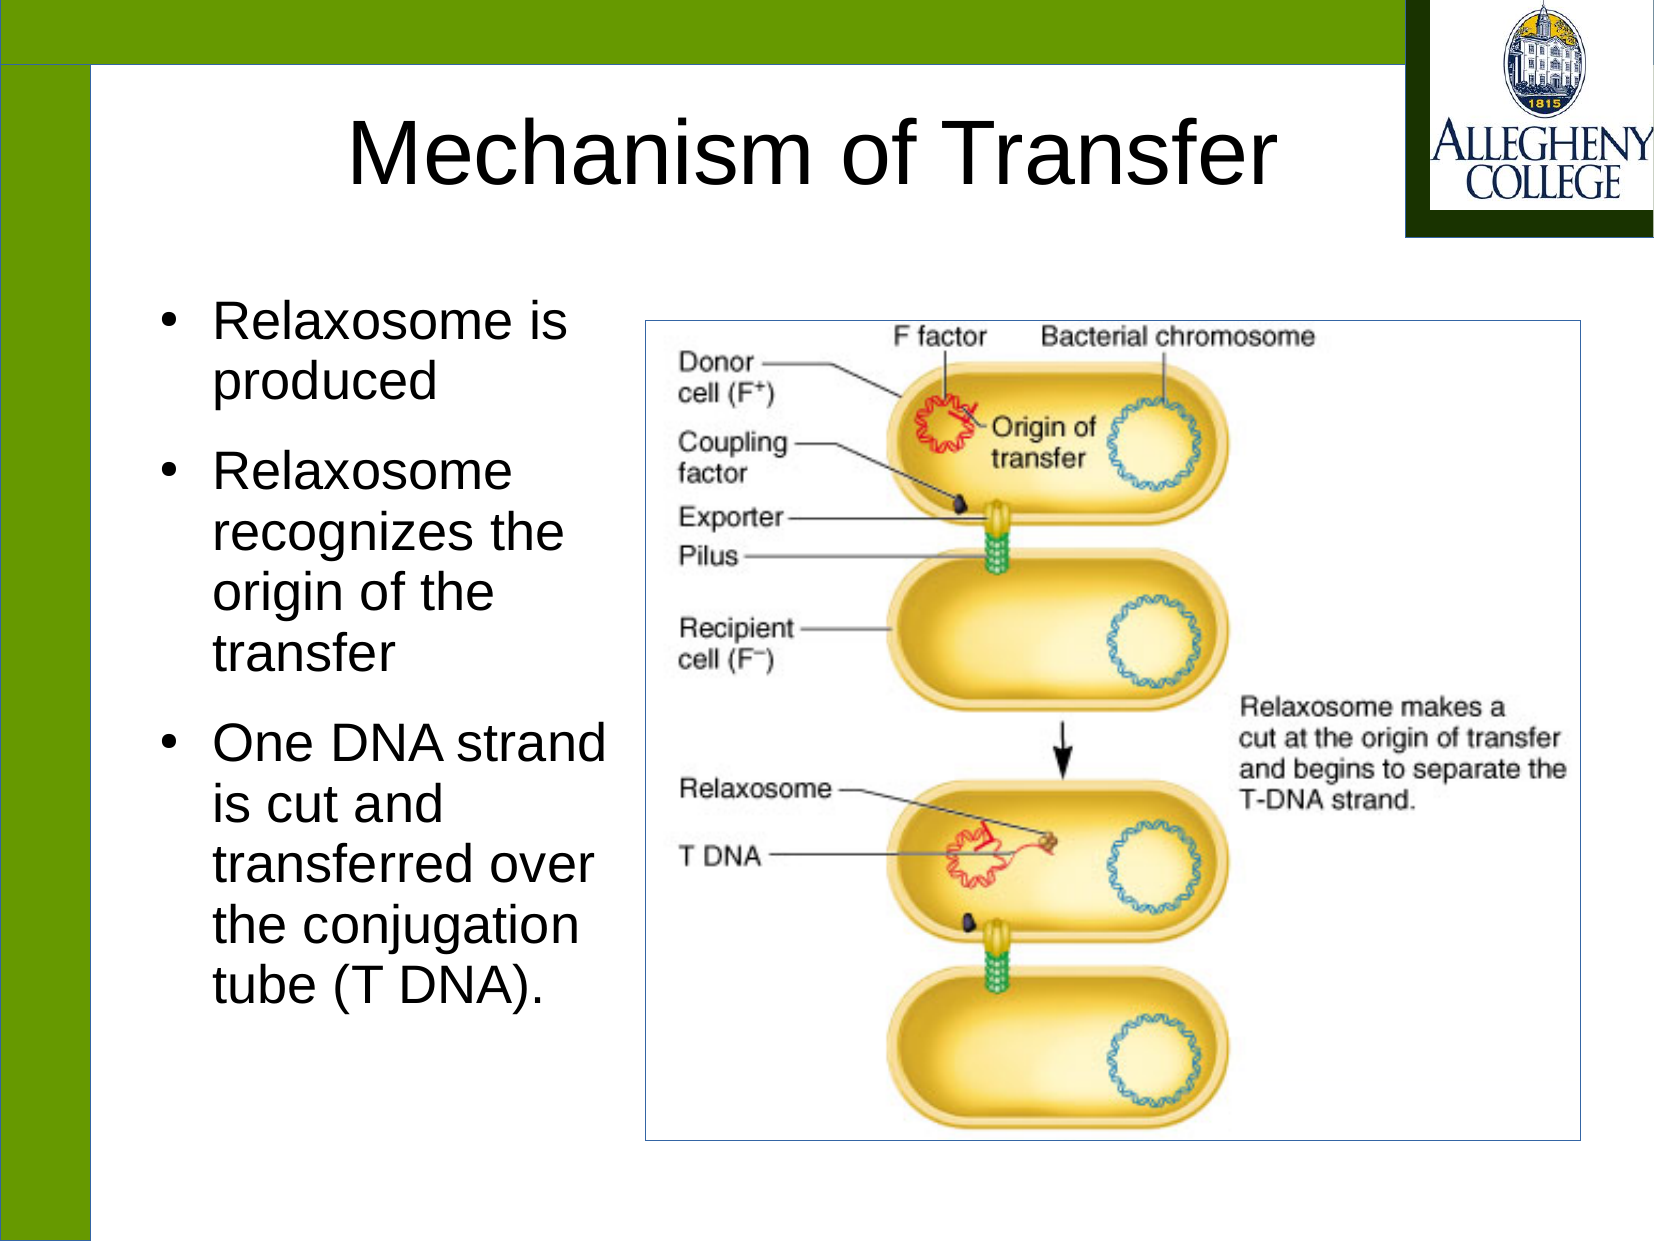

# Mechanism of Transfer
Relaxosome is produced
Relaxosome recognizes the origin of the transfer
One DNA strand is cut and transferred over the conjugation tube (T DNA).